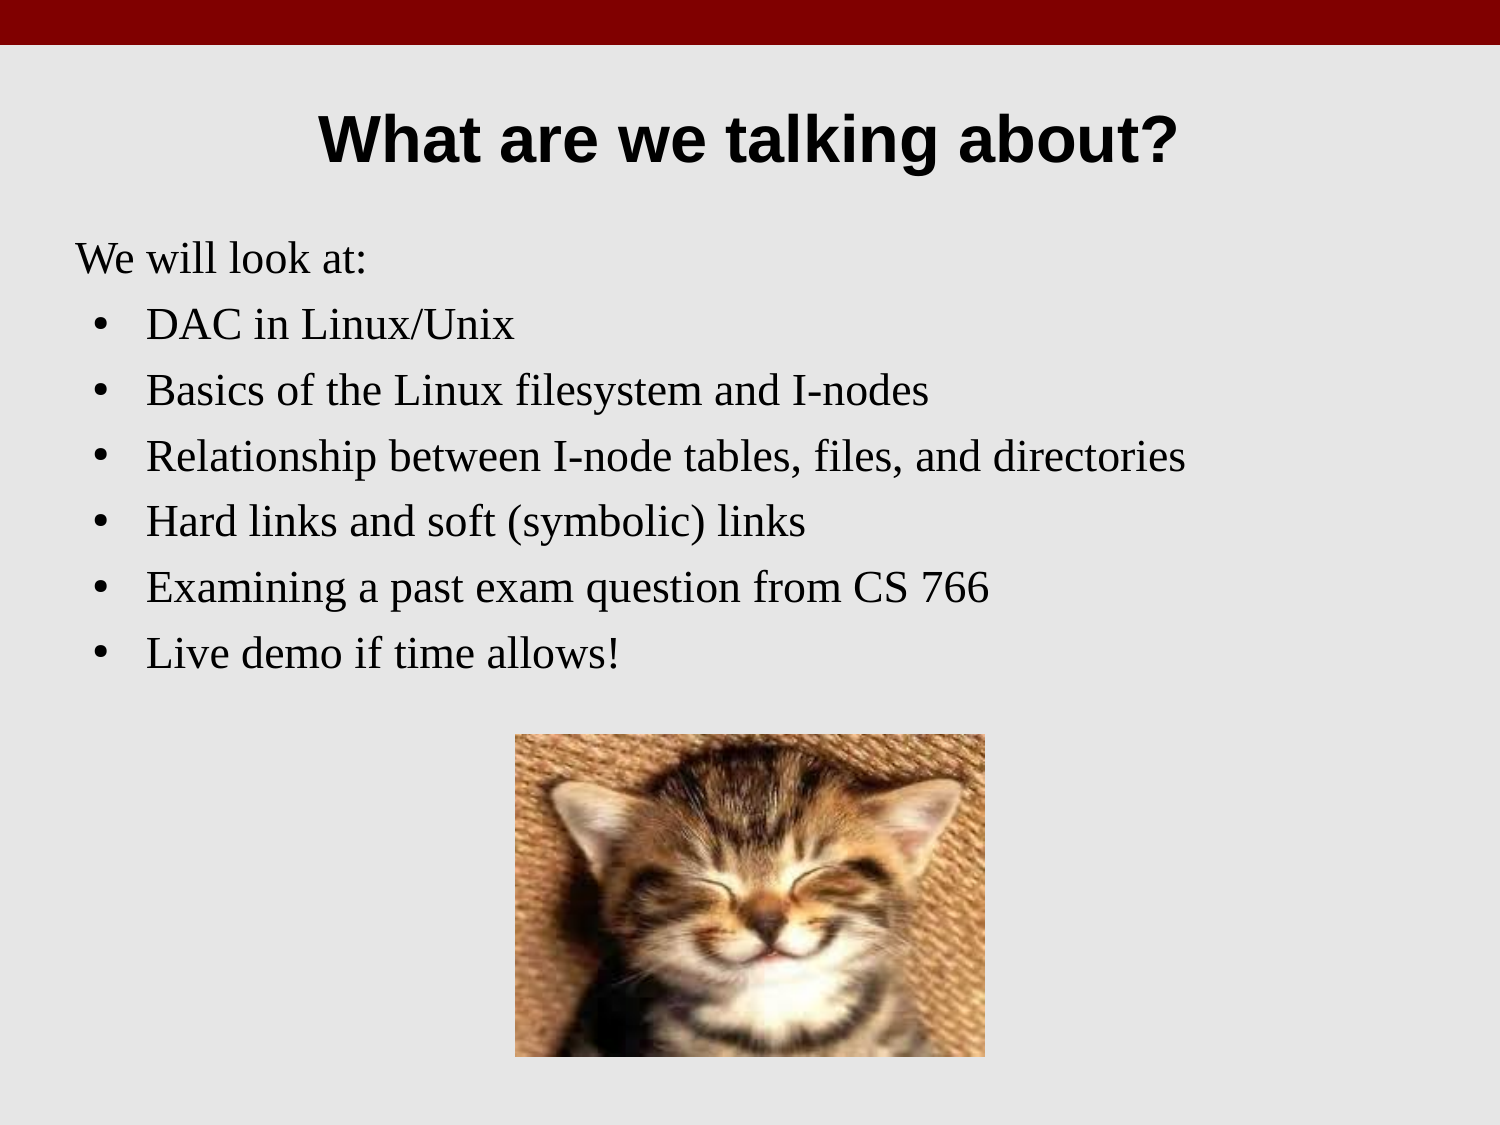

# What are we talking about?
We will look at:
DAC in Linux/Unix
Basics of the Linux filesystem and I-nodes
Relationship between I-node tables, files, and directories
Hard links and soft (symbolic) links
Examining a past exam question from CS 766
Live demo if time allows!